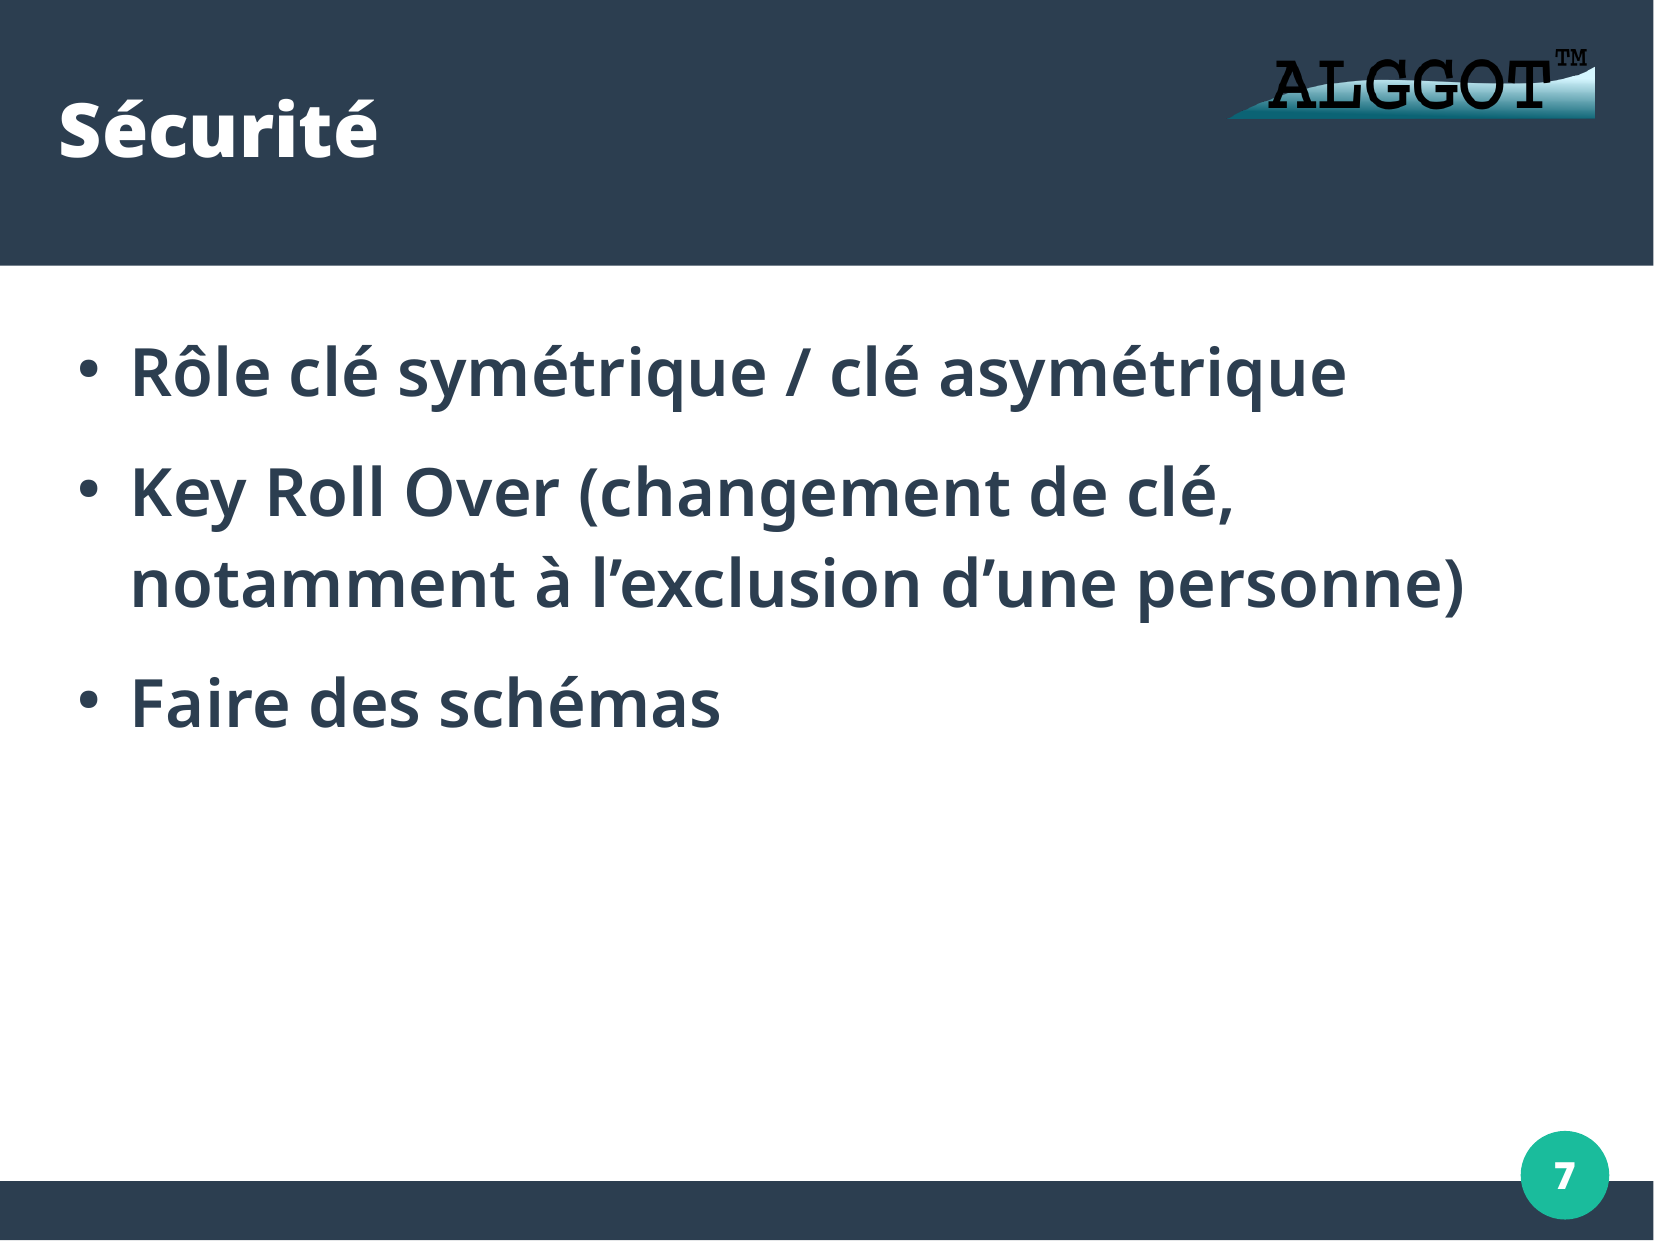

# Sécurité
Rôle clé symétrique / clé asymétrique
Key Roll Over (changement de clé, notamment à l’exclusion d’une personne)
Faire des schémas
7